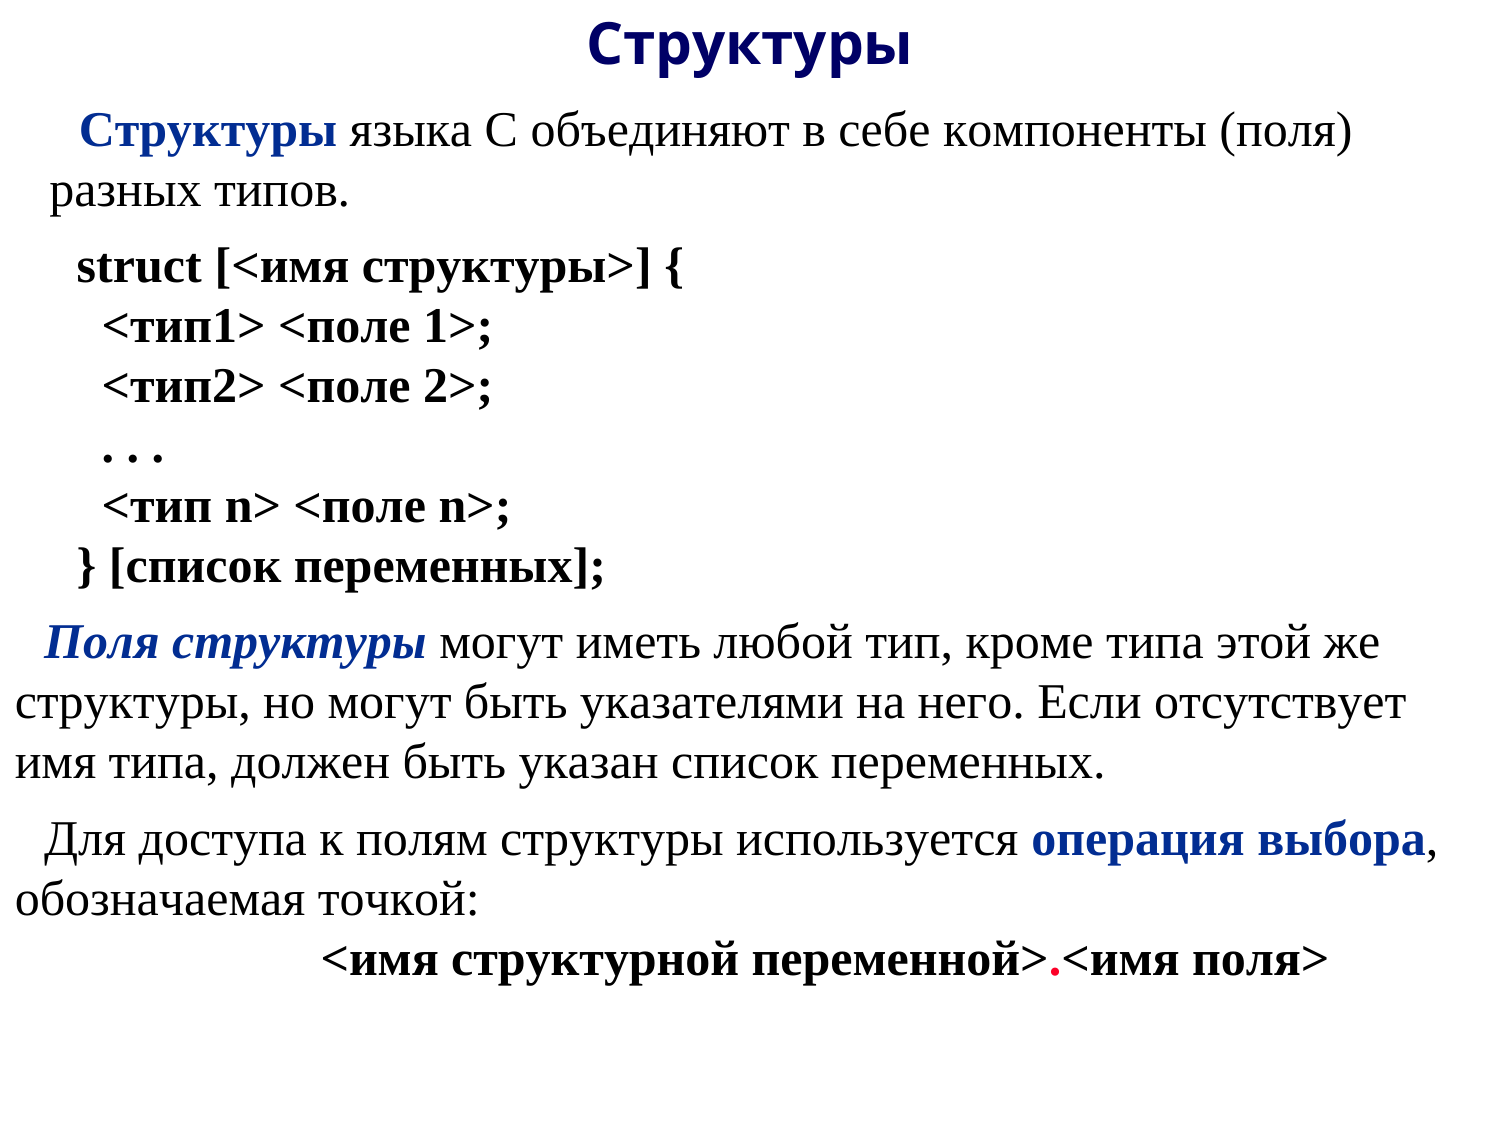

Структуры
Структуры языка С объединяют в себе компоненты (поля) разных типов.
struct [<имя структуры>] {
 <тип1> <поле 1>;
 <тип2> <поле 2>;
 . . .
 <тип n> <поле n>;
} [список переменных];
Поля структуры могут иметь любой тип, кроме типа этой же структуры, но могут быть указателями на него. Если отсутствует имя типа, должен быть указан список переменных.
Для доступа к полям структуры используется операция выбора, обозначаемая точкой:
	<имя структурной переменной>.<имя поля>